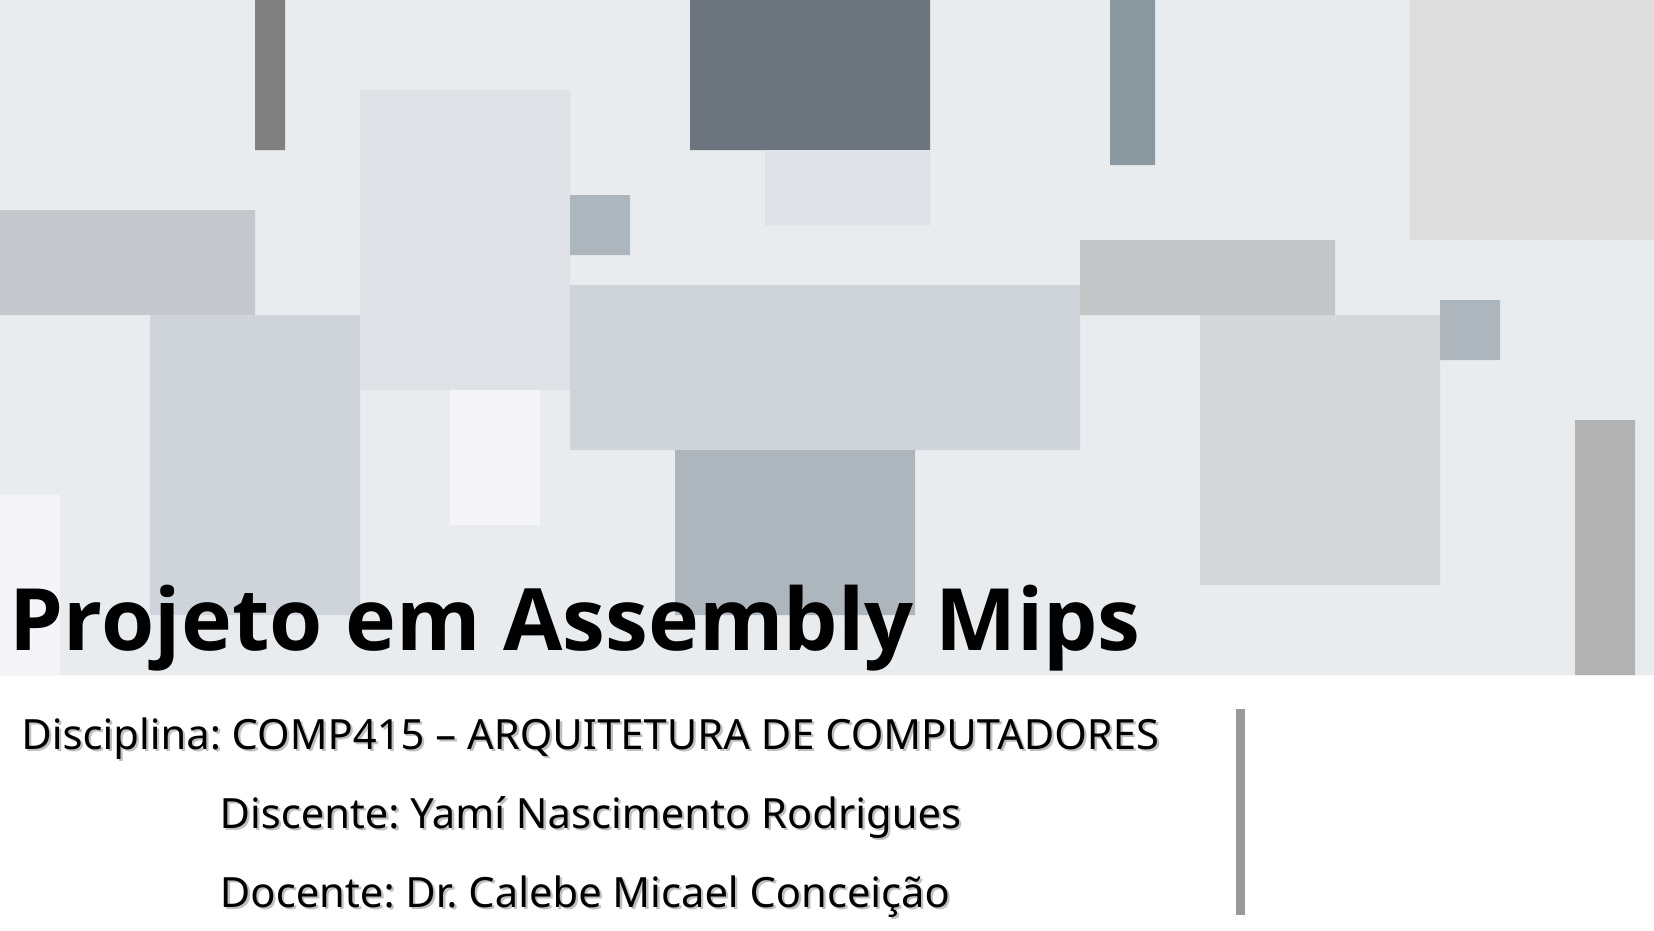

# Projeto em Assembly Mips
Disciplina: COMP415 – ARQUITETURA DE COMPUTADORES
Discente: Yamí Nascimento Rodrigues
Docente: Dr. Calebe Micael Conceição